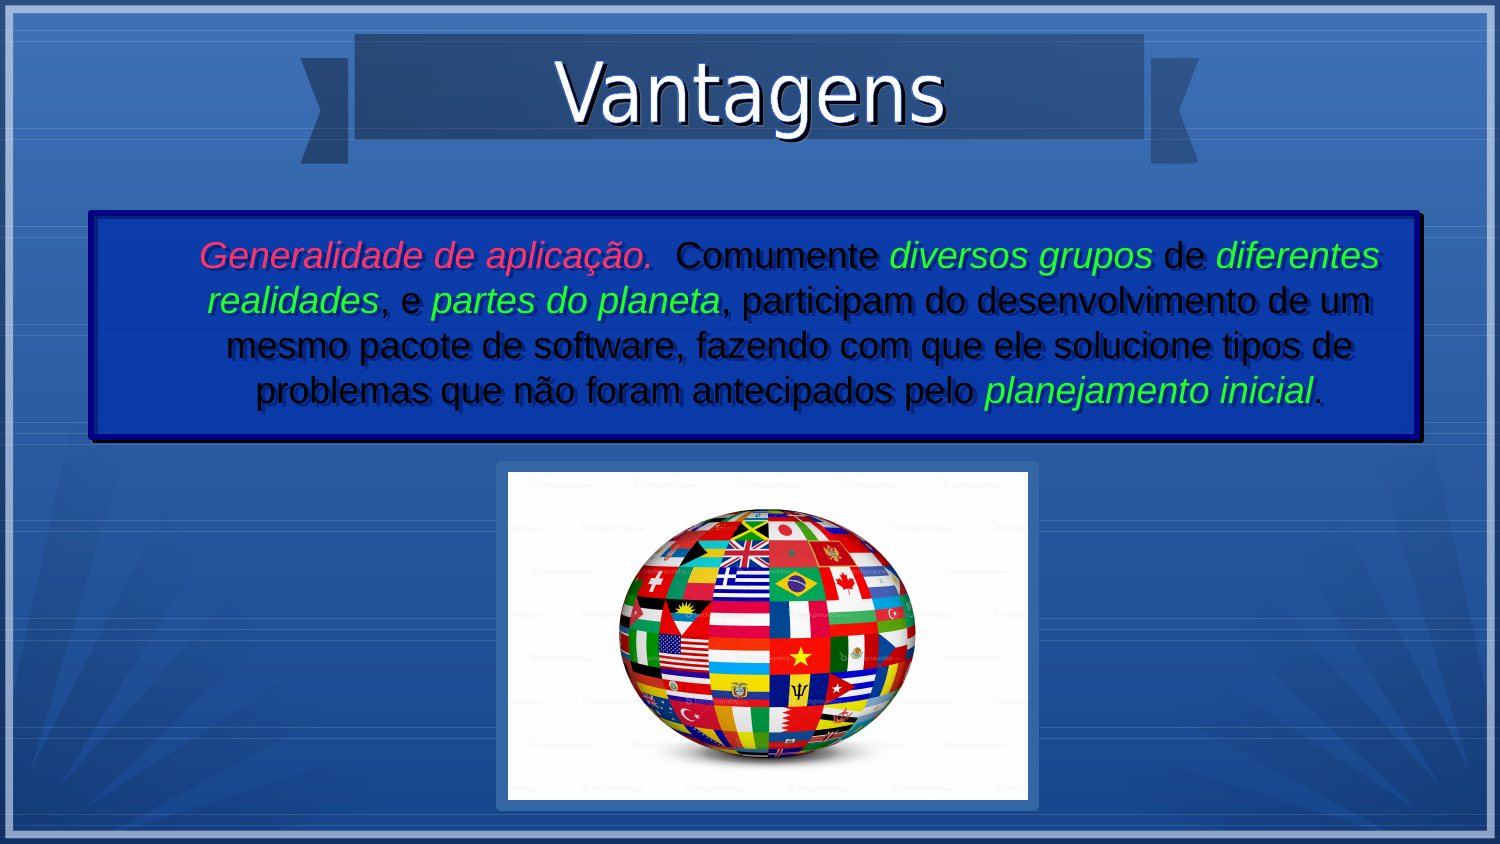

# Vantagens
Generalidade de aplicação. Comumente diversos grupos de diferentes realidades, e partes do planeta, participam do desenvolvimento de um mesmo pacote de software, fazendo com que ele solucione tipos de problemas que não foram antecipados pelo planejamento inicial.